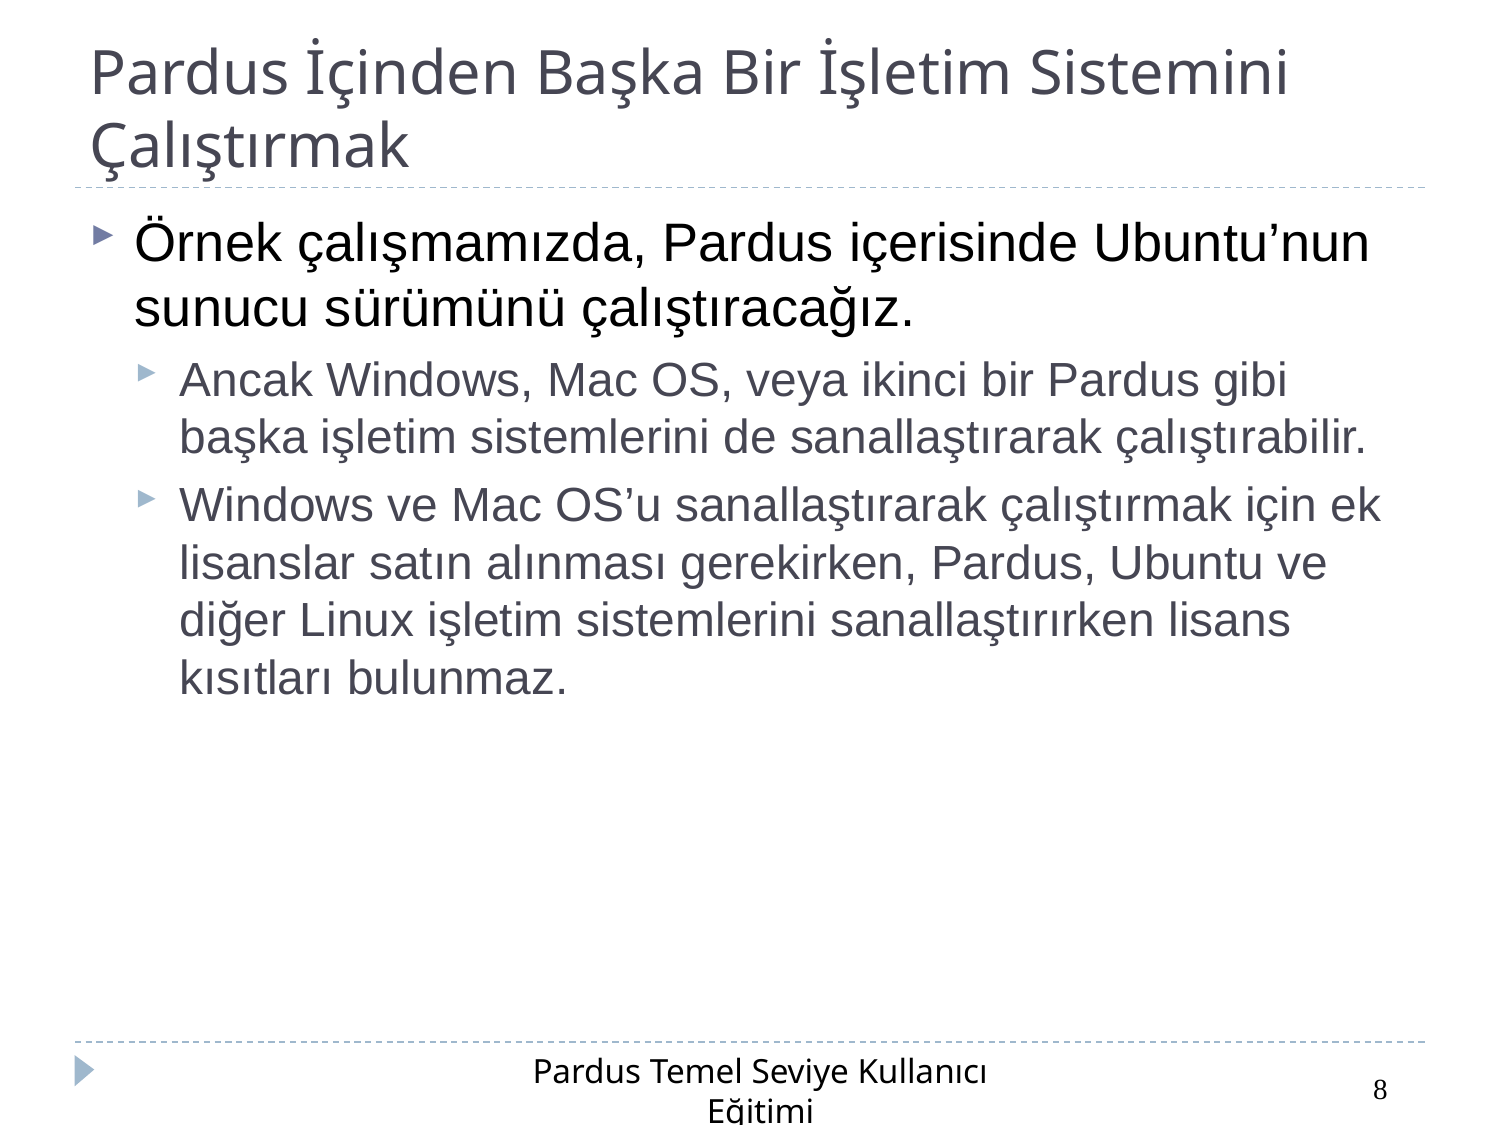

# Pardus İçinden Başka Bir İşletim Sistemini Çalıştırmak
Örnek çalışmamızda, Pardus içerisinde Ubuntu’nun sunucu sürümünü çalıştıracağız.
Ancak Windows, Mac OS, veya ikinci bir Pardus gibi başka işletim sistemlerini de sanallaştırarak çalıştırabilir.
Windows ve Mac OS’u sanallaştırarak çalıştırmak için ek lisanslar satın alınması gerekirken, Pardus, Ubuntu ve diğer Linux işletim sistemlerini sanallaştırırken lisans kısıtları bulunmaz.